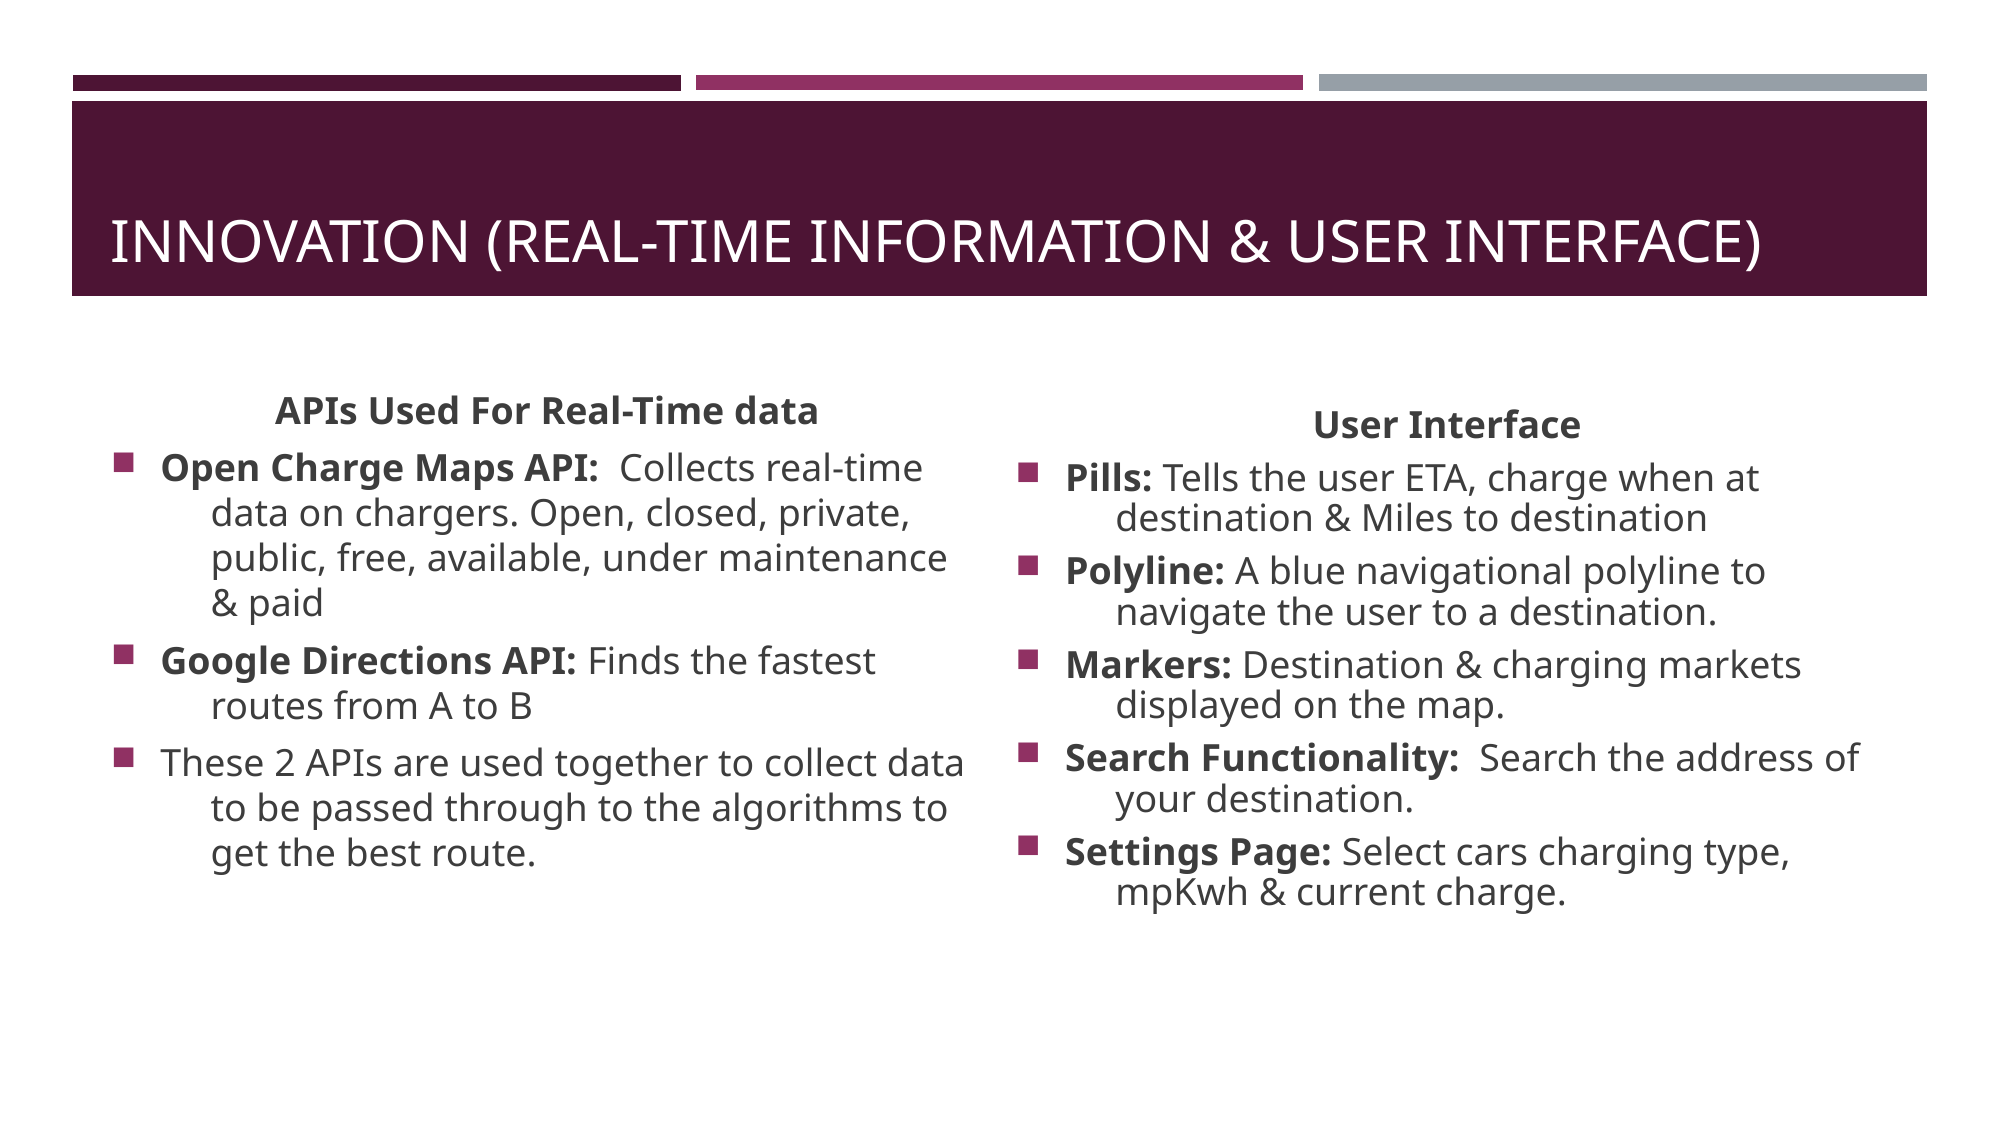

# Innovation (real-time information & user interface)
APIs Used For Real-Time data
Open Charge Maps API: Collects real-time data on chargers. Open, closed, private, public, free, available, under maintenance & paid
Google Directions API: Finds the fastest routes from A to B
These 2 APIs are used together to collect data to be passed through to the algorithms to get the best route.
User Interface
Pills: Tells the user ETA, charge when at destination & Miles to destination
Polyline: A blue navigational polyline to navigate the user to a destination.
Markers: Destination & charging markets displayed on the map.
Search Functionality: Search the address of your destination.
Settings Page: Select cars charging type, mpKwh & current charge.